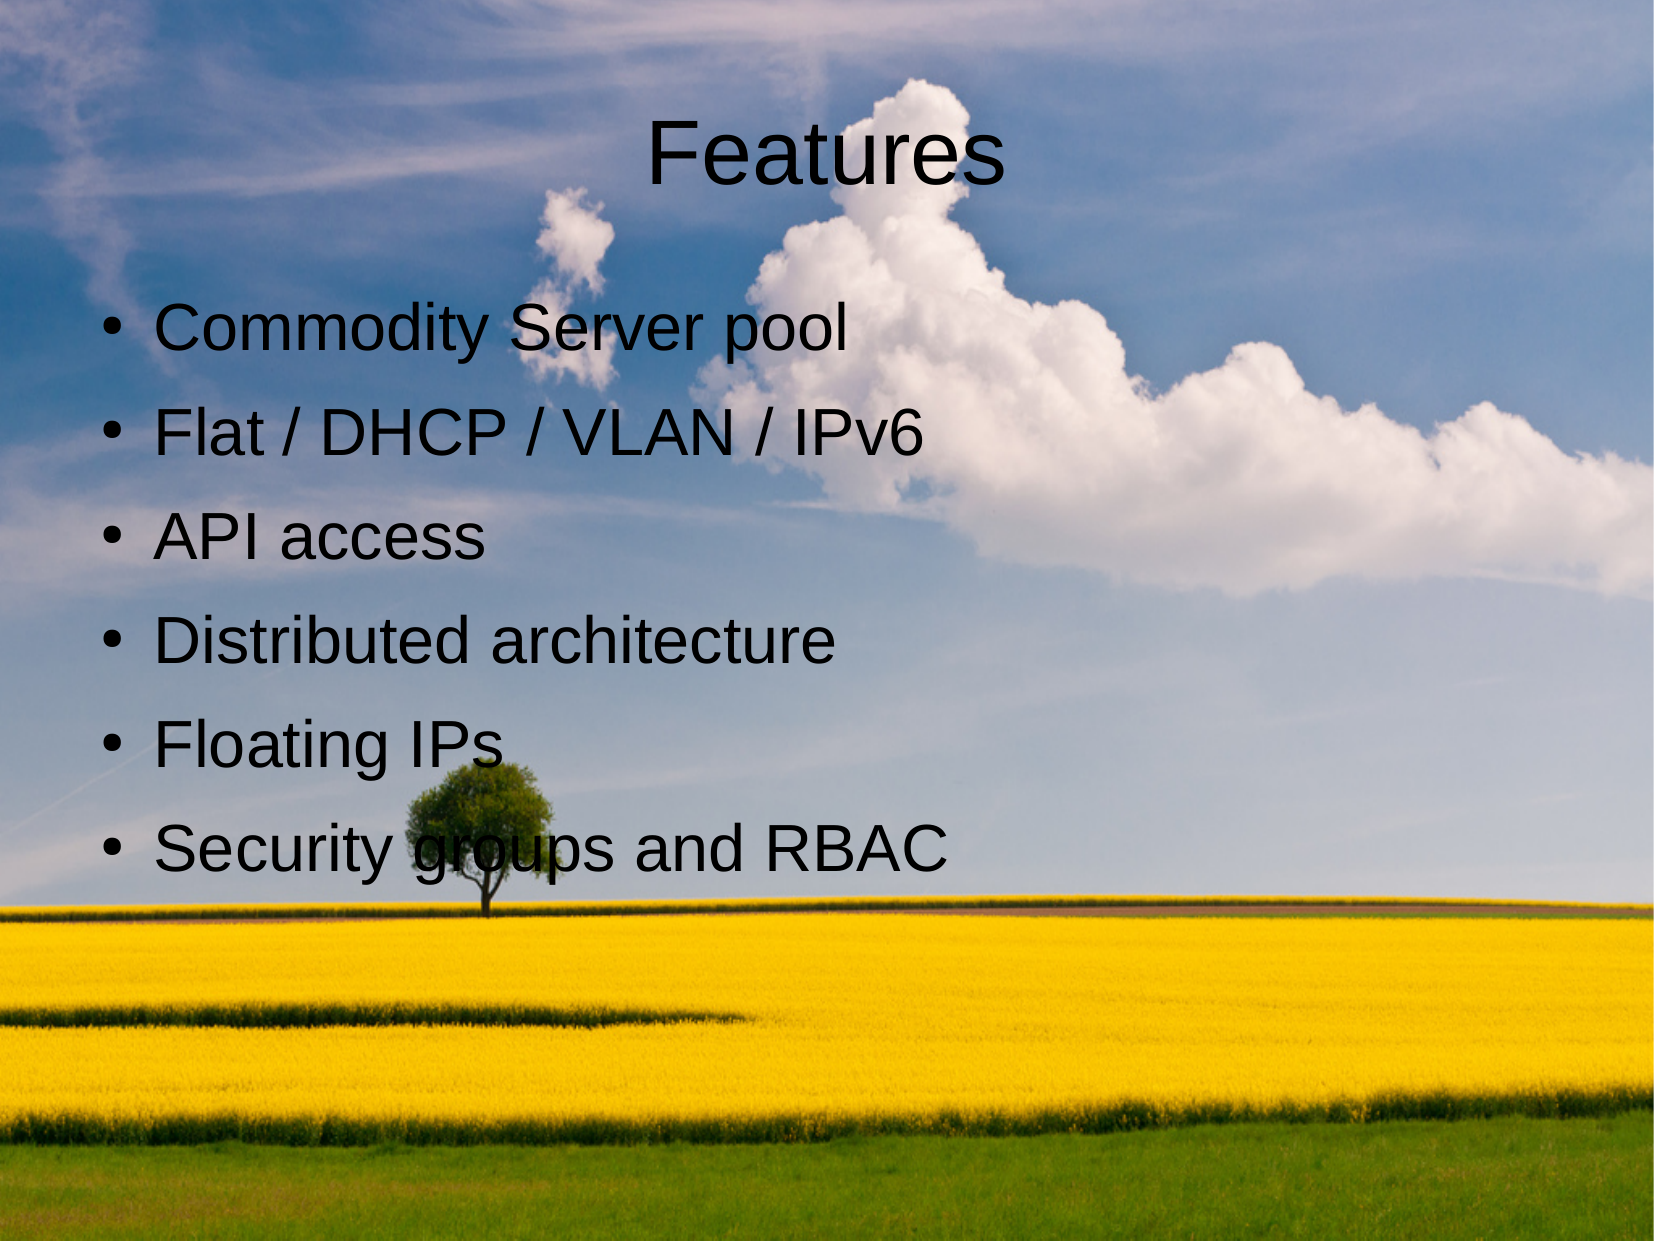

# Features
Commodity Server pool
Flat / DHCP / VLAN / IPv6
API access
Distributed architecture
Floating IPs
Security groups and RBAC